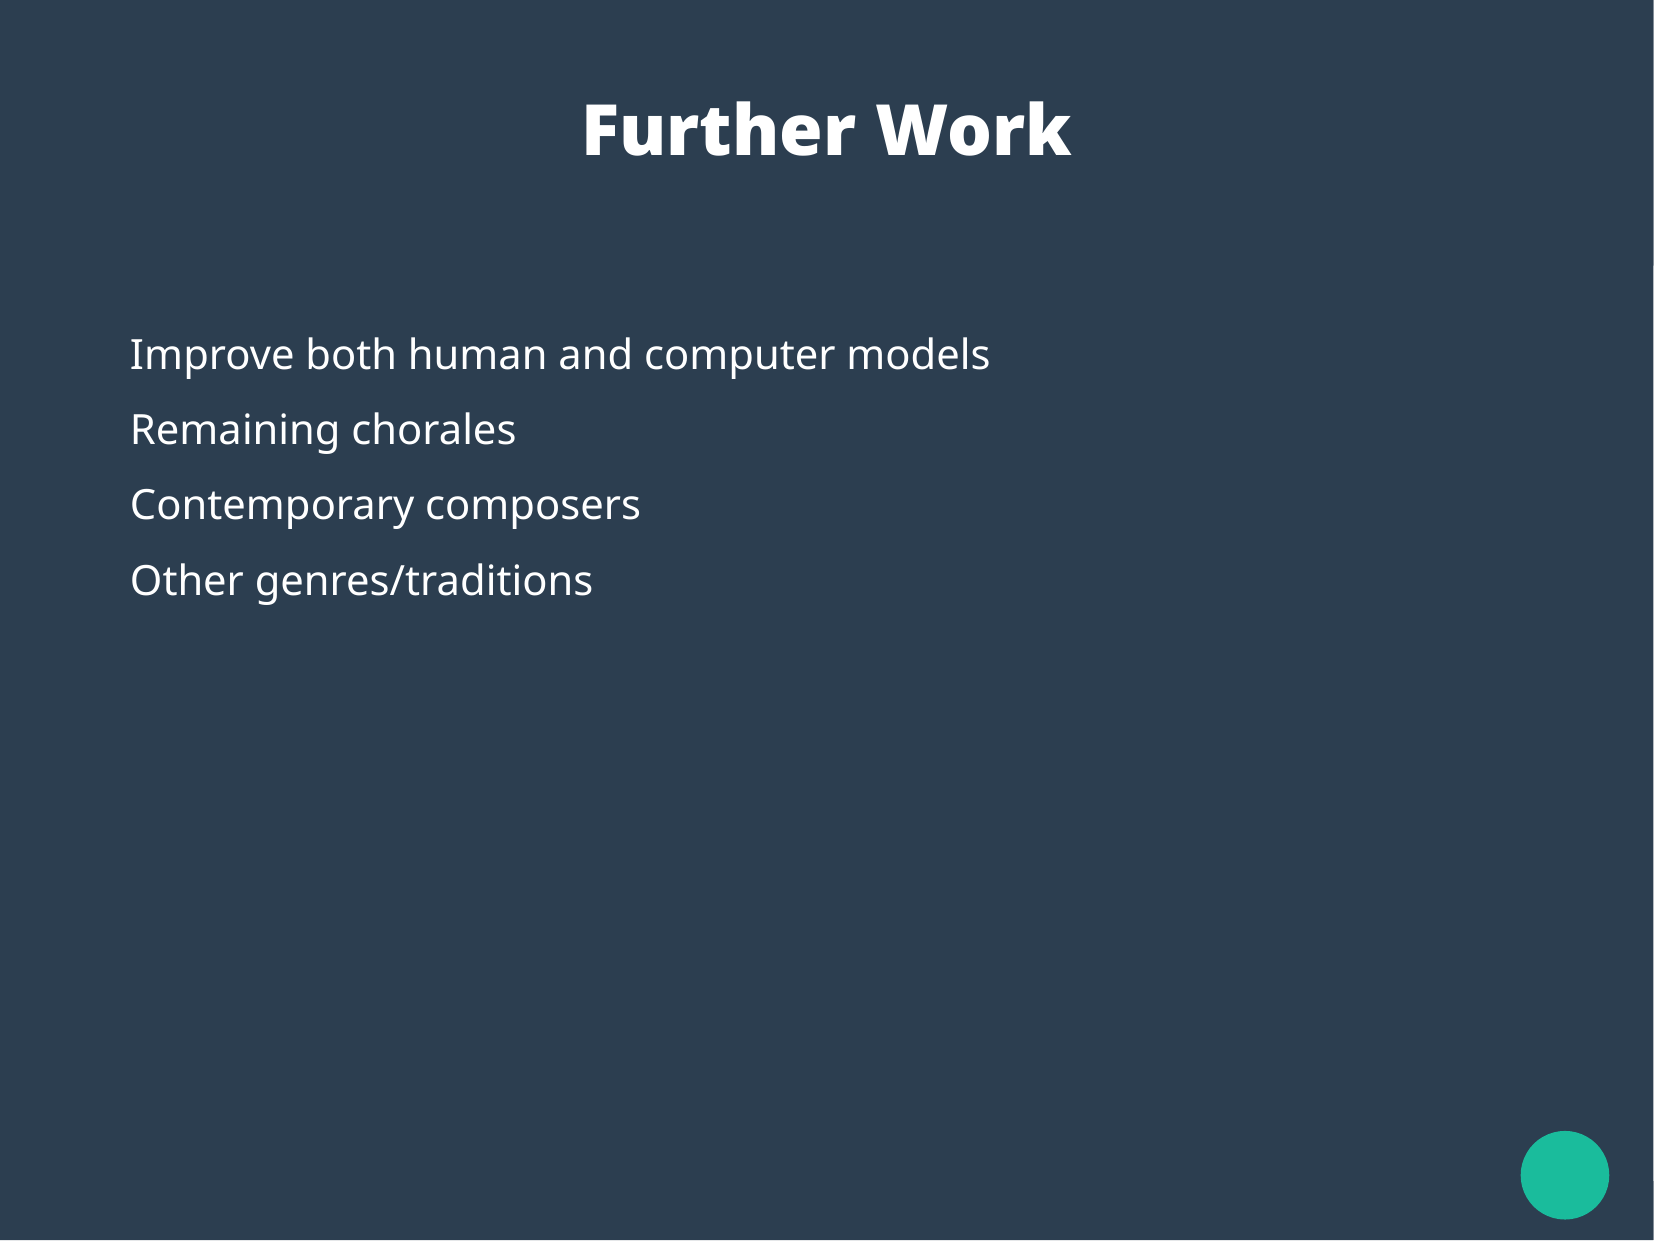

# Further Work
Improve both human and computer models
Remaining chorales
Contemporary composers
Other genres/traditions